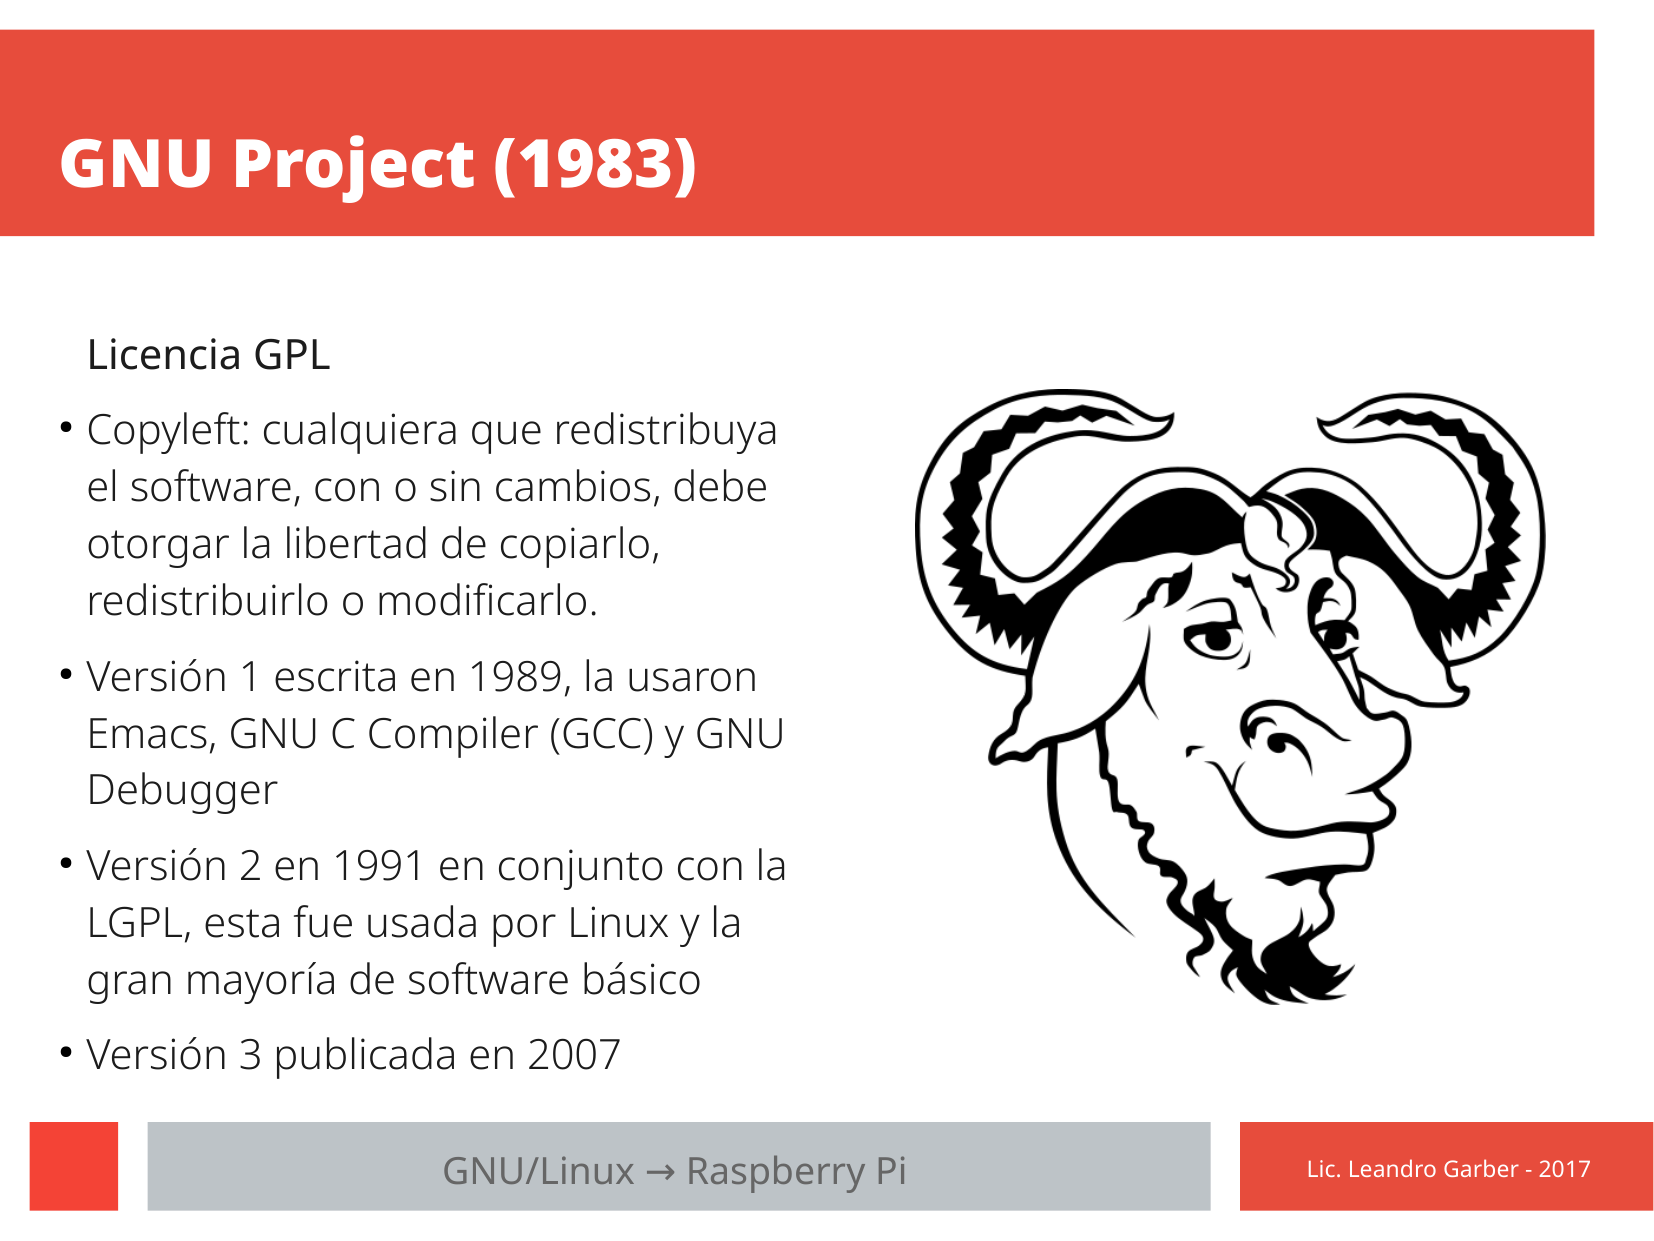

# GNU Project (1983)
Licencia GPL
Copyleft: cualquiera que redistribuya el software, con o sin cambios, debe otorgar la libertad de copiarlo, redistribuirlo o modificarlo.
Versión 1 escrita en 1989, la usaron Emacs, GNU C Compiler (GCC) y GNU Debugger
Versión 2 en 1991 en conjunto con la LGPL, esta fue usada por Linux y la gran mayoría de software básico
Versión 3 publicada en 2007
GNU/Linux → Raspberry Pi
Lic. Leandro Garber - 2017